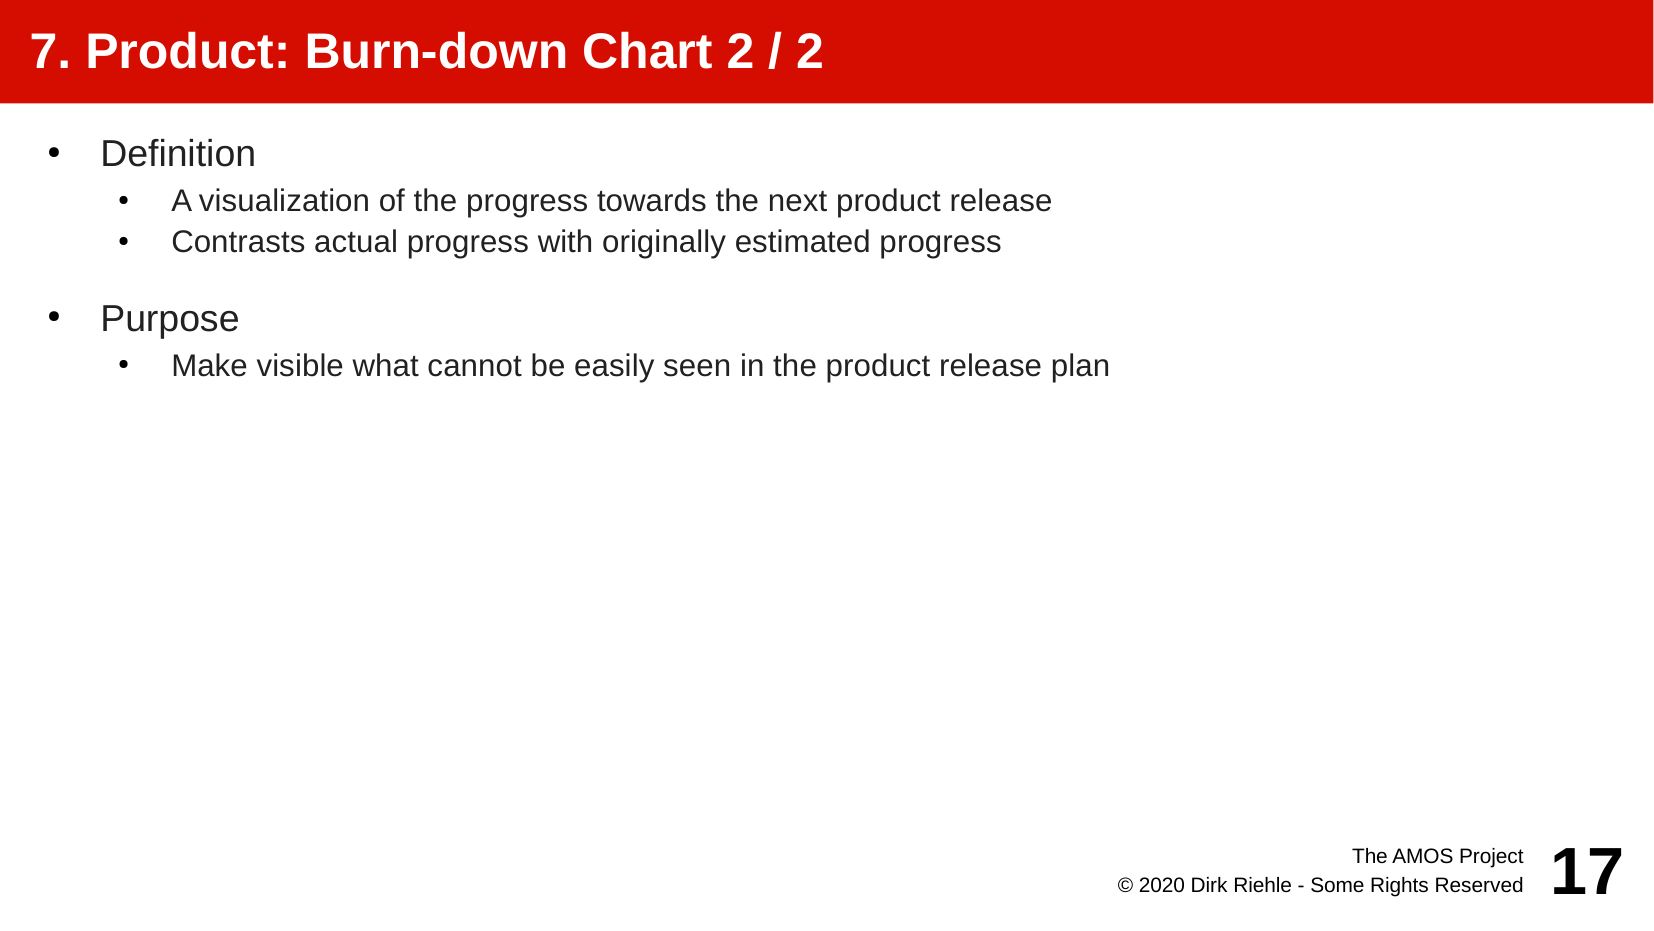

# 7. Product: Burn-down Chart 2 / 2
Definition
A visualization of the progress towards the next product release
Contrasts actual progress with originally estimated progress
Purpose
Make visible what cannot be easily seen in the product release plan
The AMOS Project
17
© 2020 Dirk Riehle - Some Rights Reserved